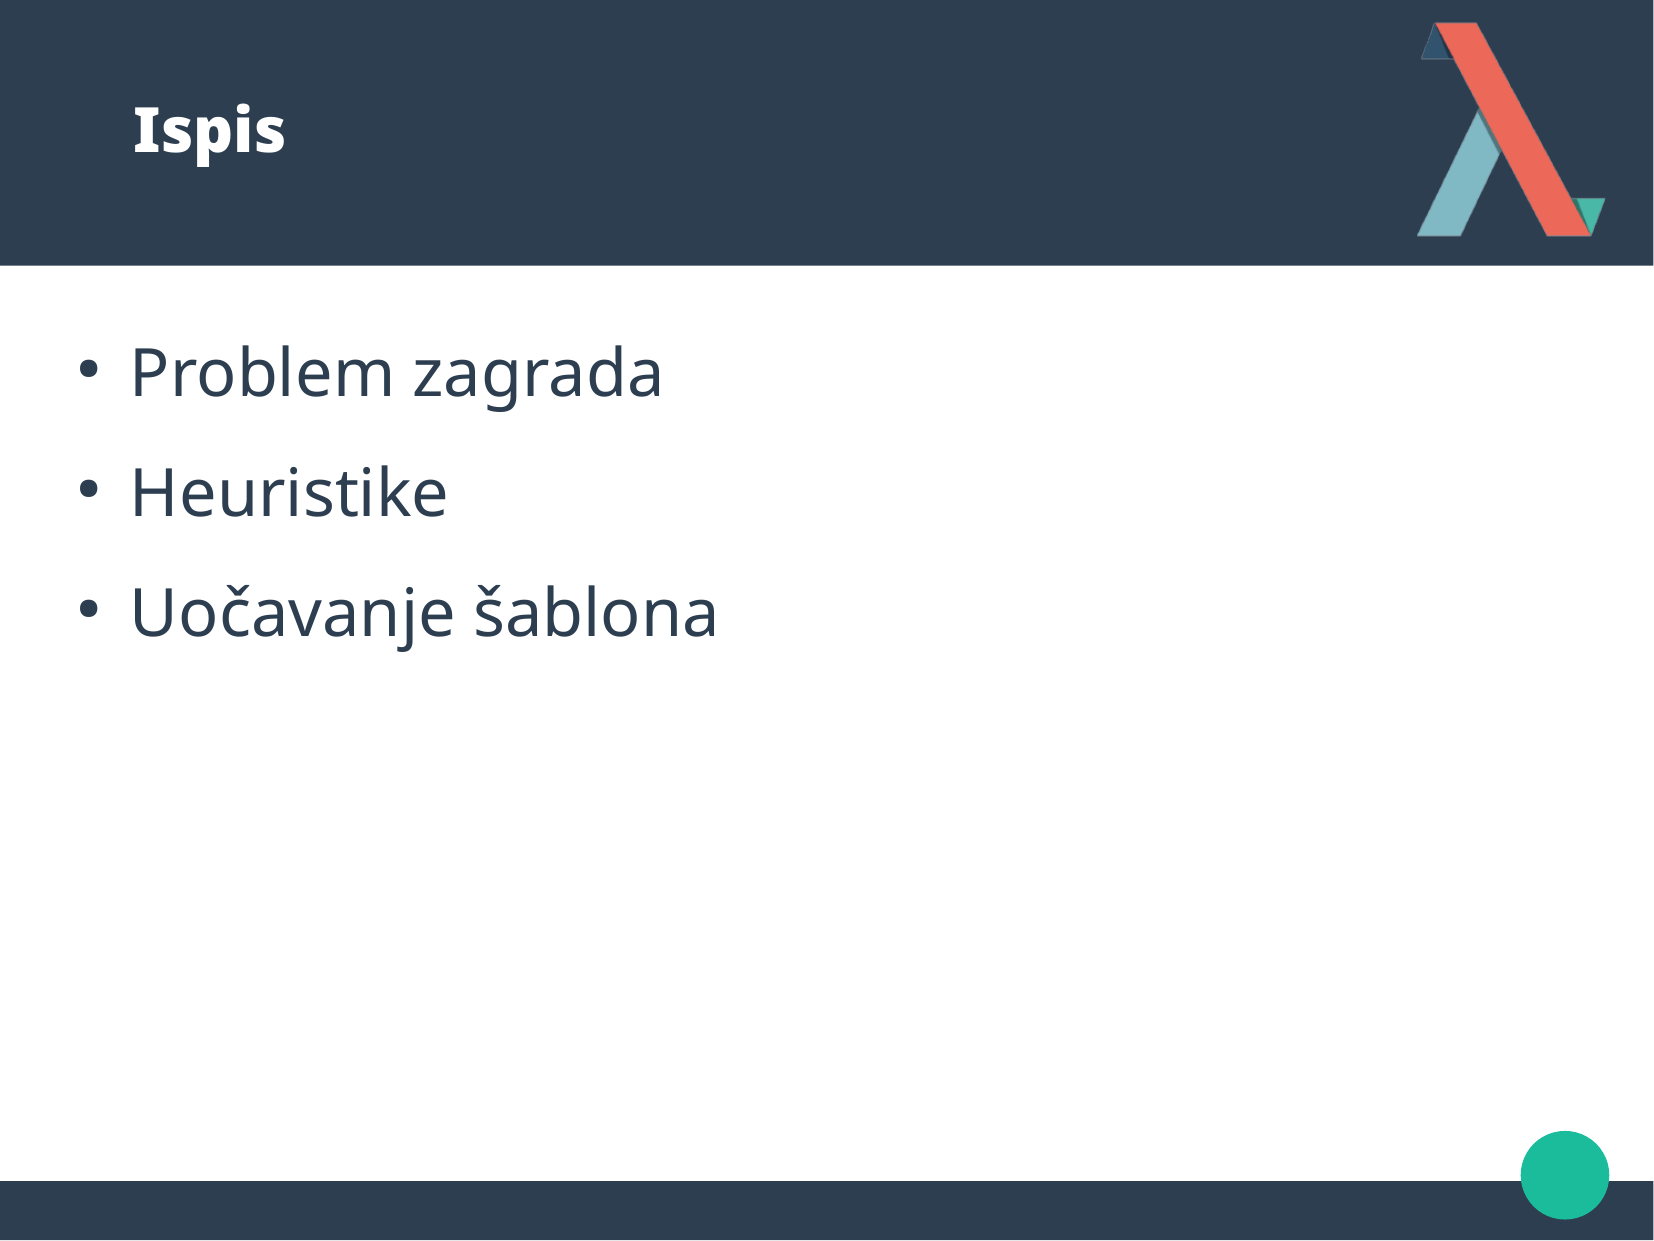

# Ispis
Problem zagrada
Heuristike
Uočavanje šablona